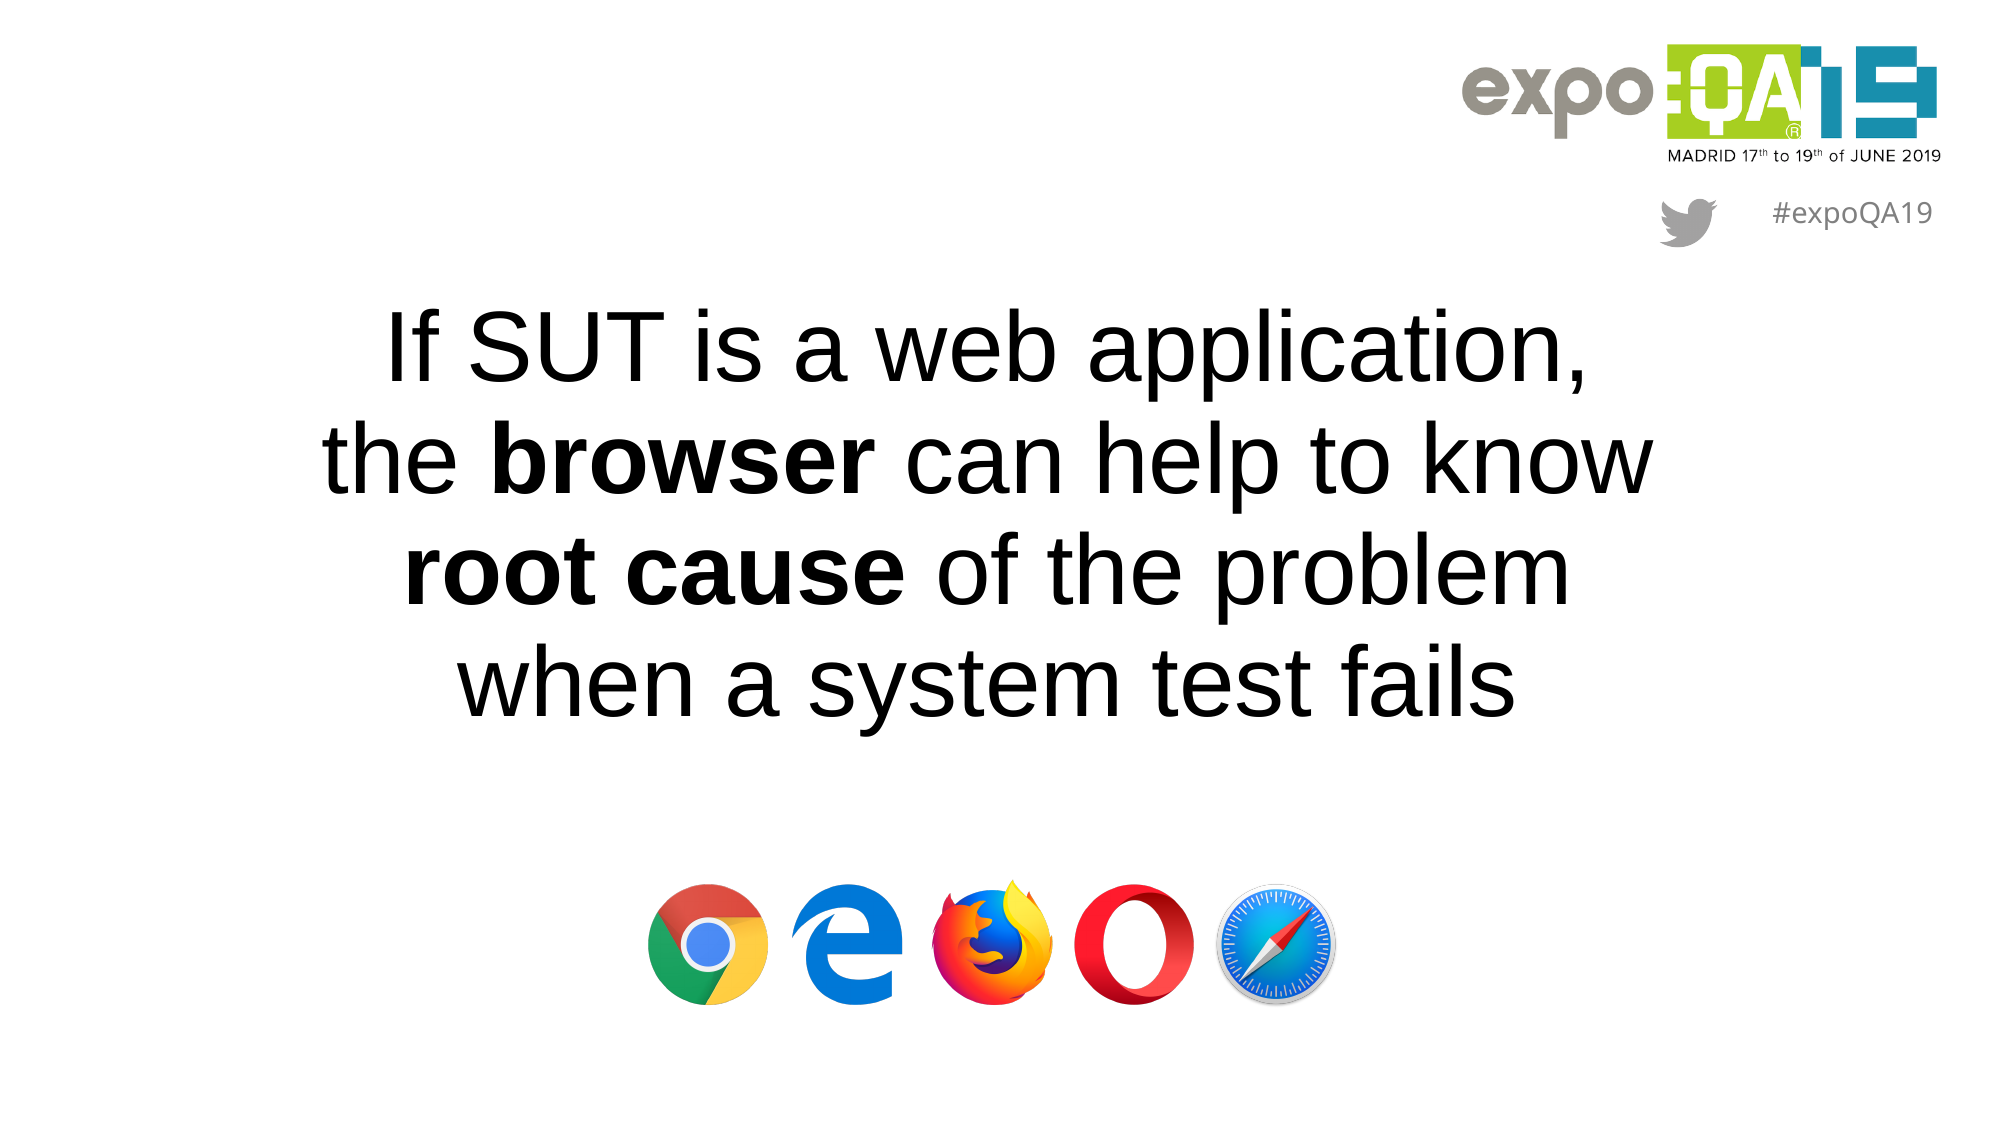

If SUT is a web application, the browser can help to know root cause of the problem when a system test fails